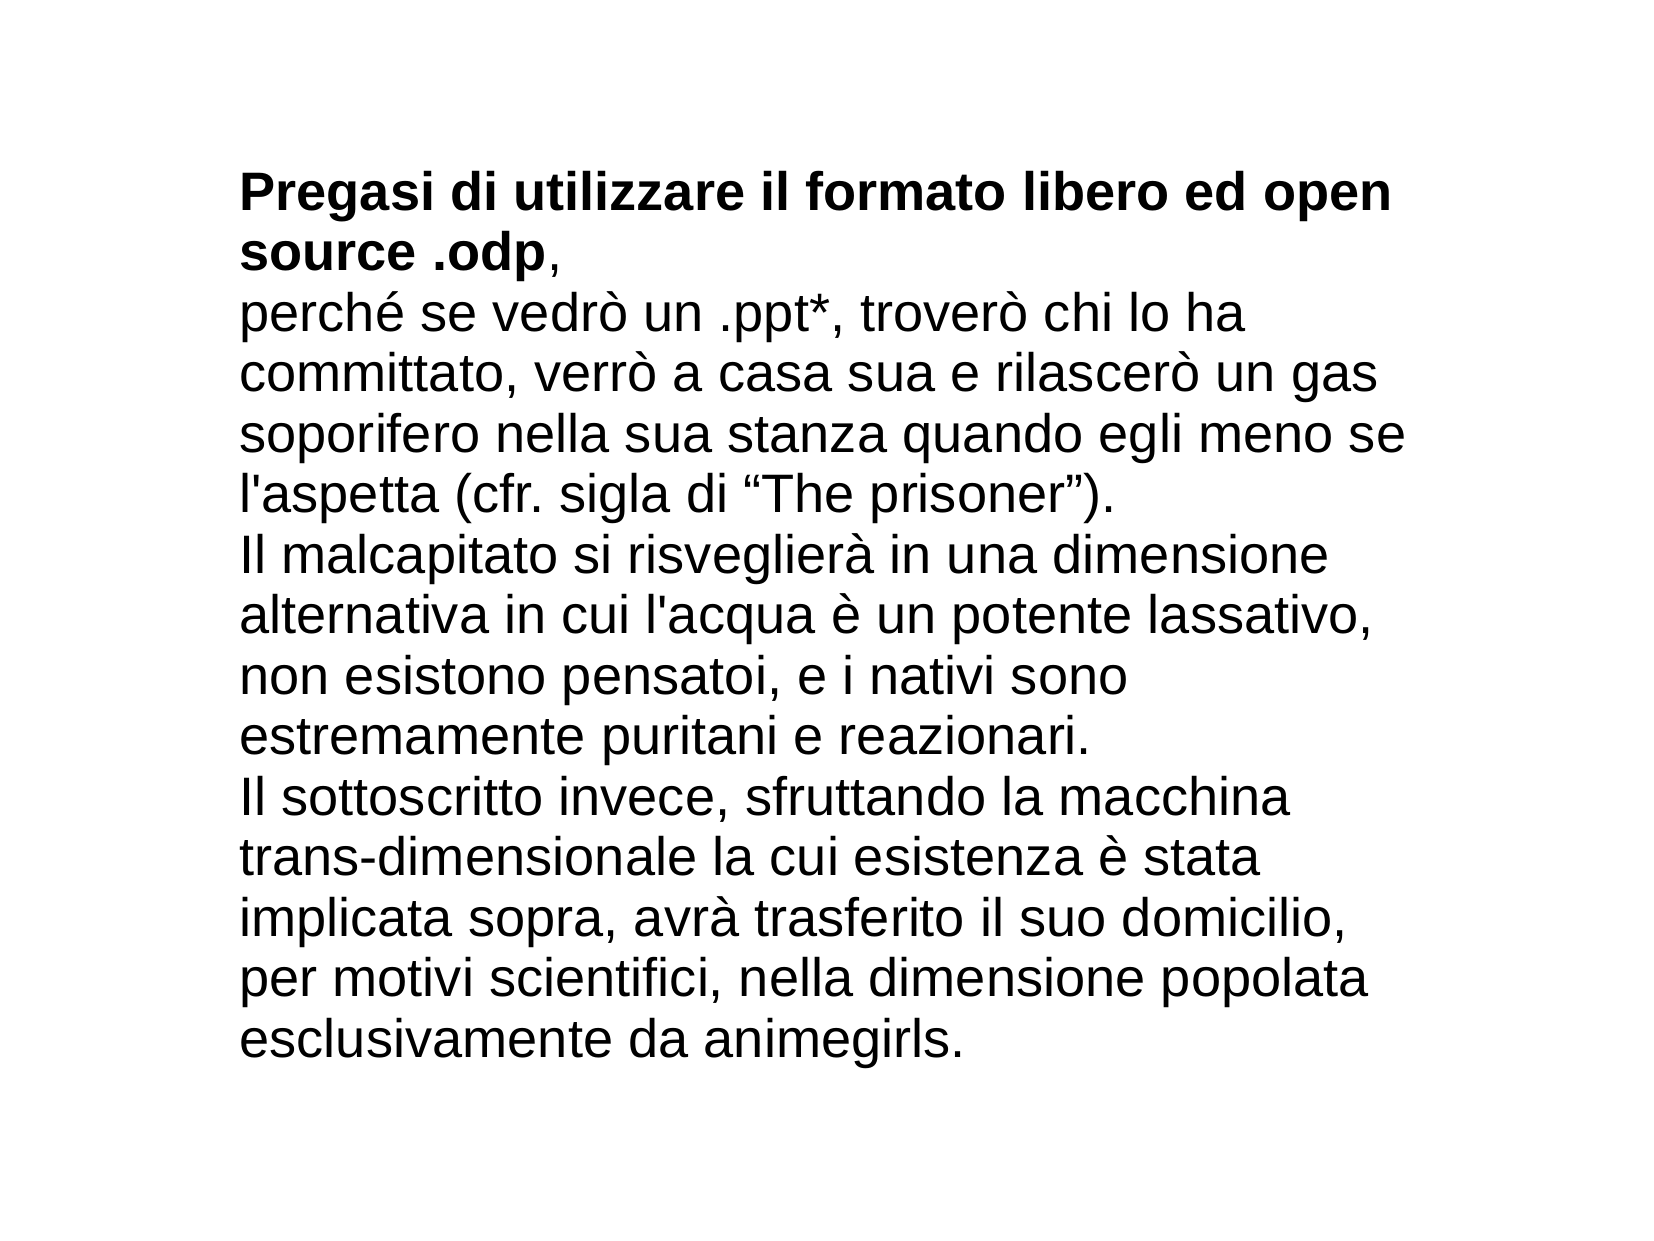

Pregasi di utilizzare il formato libero ed open source .odp,
perché se vedrò un .ppt*, troverò chi lo ha committato, verrò a casa sua e rilascerò un gas soporifero nella sua stanza quando egli meno se l'aspetta (cfr. sigla di “The prisoner”).
Il malcapitato si risveglierà in una dimensione alternativa in cui l'acqua è un potente lassativo, non esistono pensatoi, e i nativi sono estremamente puritani e reazionari.
Il sottoscritto invece, sfruttando la macchina trans-dimensionale la cui esistenza è stata implicata sopra, avrà trasferito il suo domicilio, per motivi scientifici, nella dimensione popolata esclusivamente da animegirls.